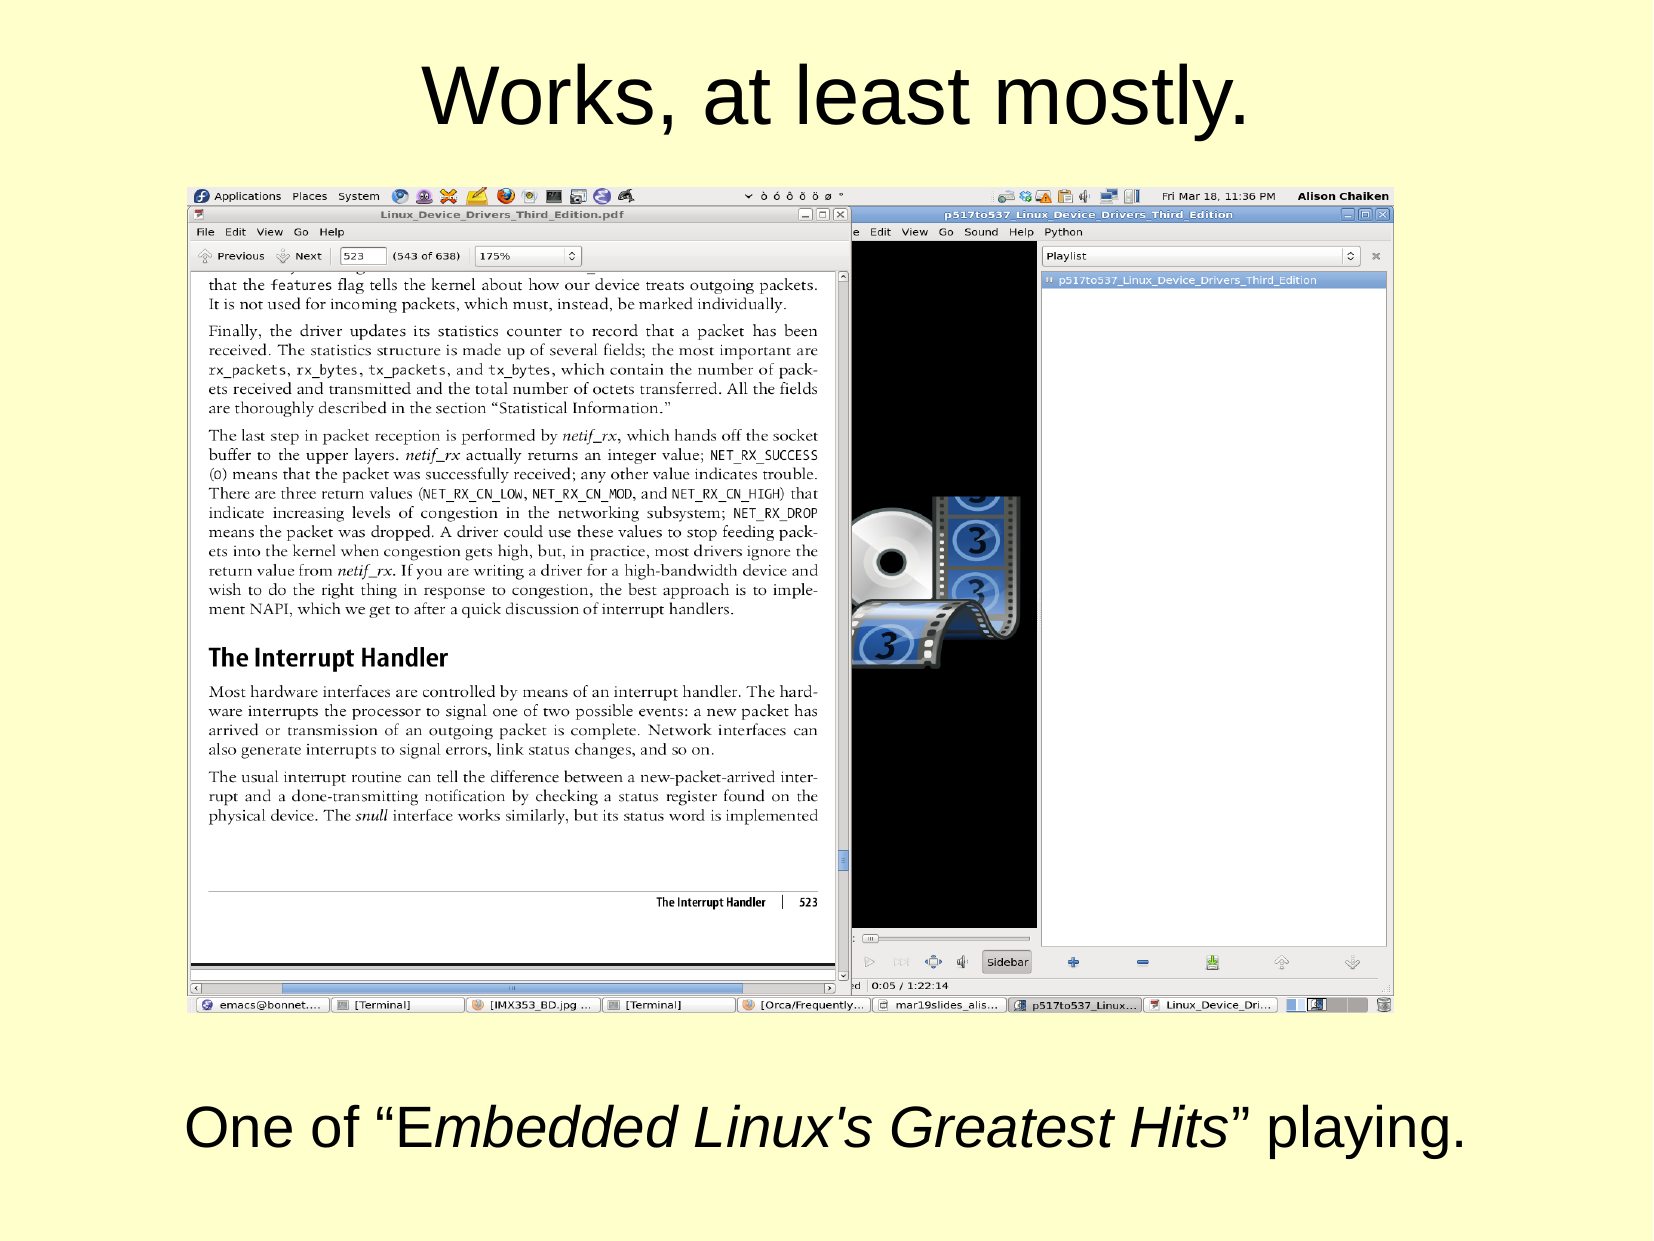

Works, at least mostly.
One of “Embedded Linux's Greatest Hits” playing.